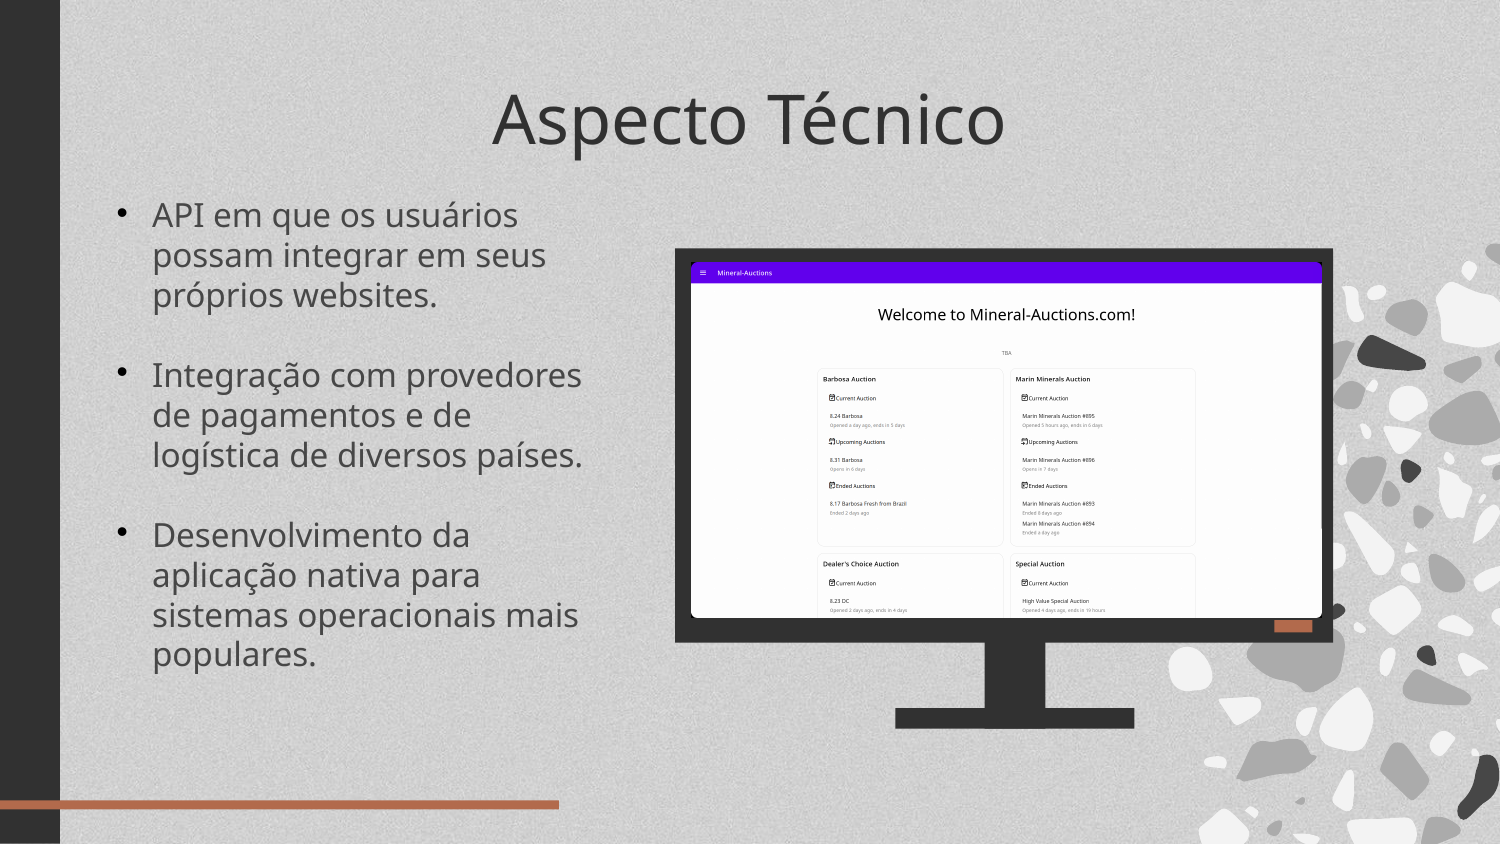

Aspecto Técnico
# API em que os usuários possam integrar em seus próprios websites.
Integração com provedores de pagamentos e de logística de diversos países.
Desenvolvimento da aplicação nativa para sistemas operacionais mais populares.